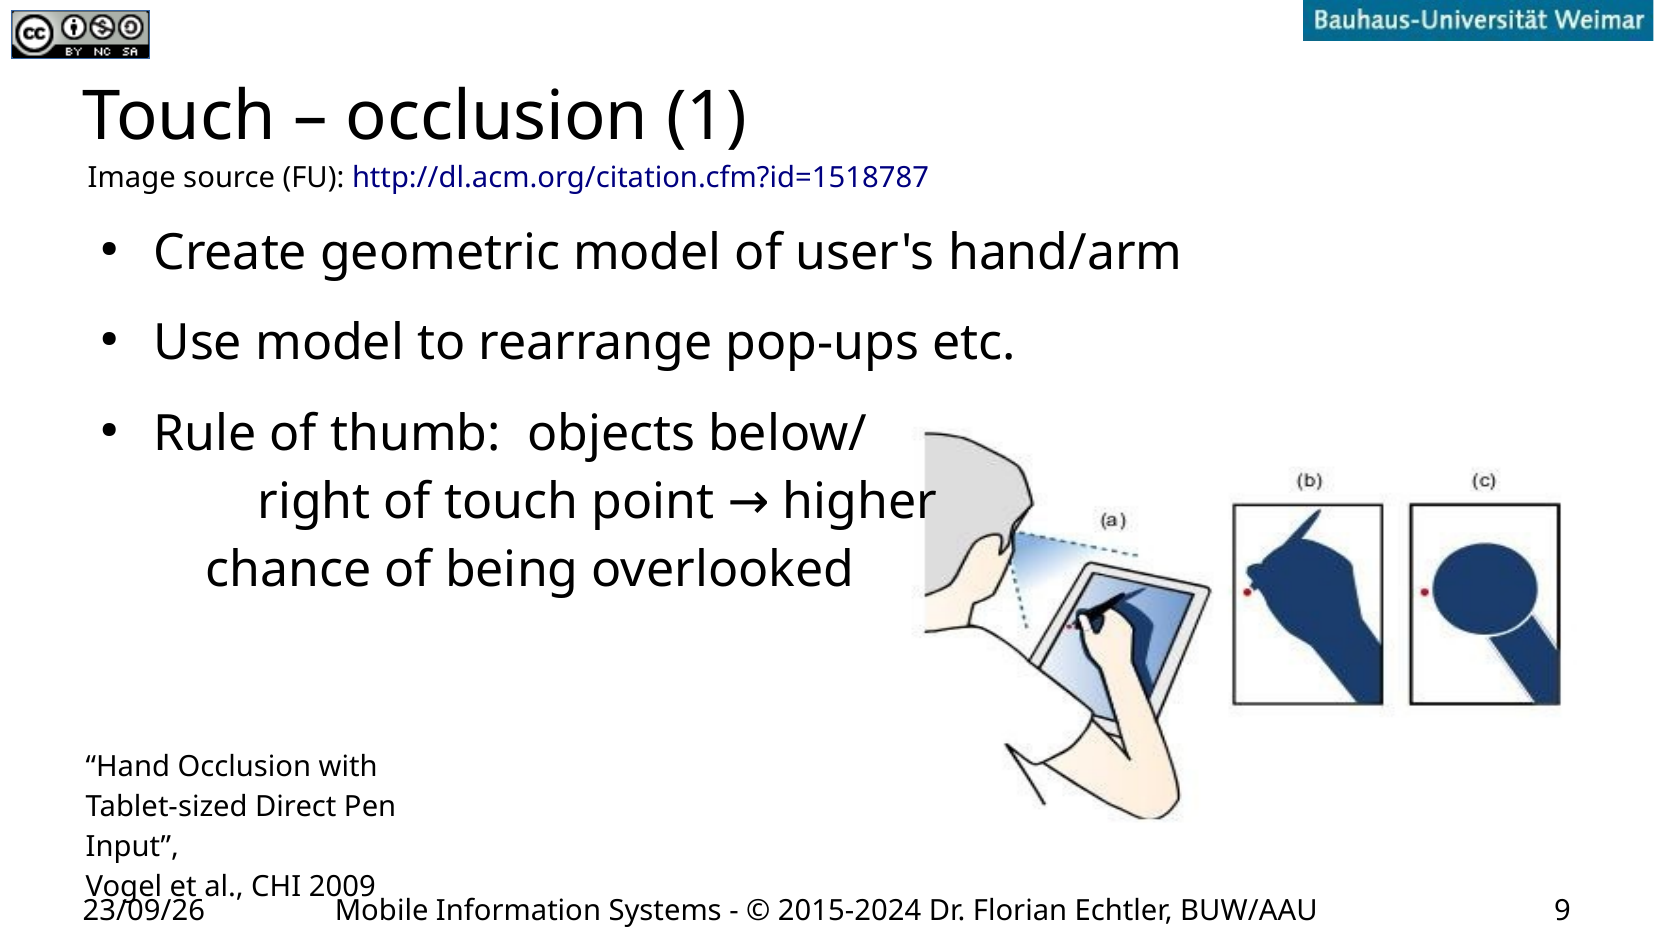

# Touch – occlusion (1)
Image source (FU): http://dl.acm.org/citation.cfm?id=1518787
Create geometric model of user's hand/arm
Use model to rearrange pop-ups etc.
Rule of thumb: objects below/ right of touch point → higher chance of being overlooked
“Hand Occlusion with Tablet-sized Direct Pen Input”,
Vogel et al., CHI 2009
Mobile Information Systems - © 2015-2024 Dr. Florian Echtler, BUW/AAU
9